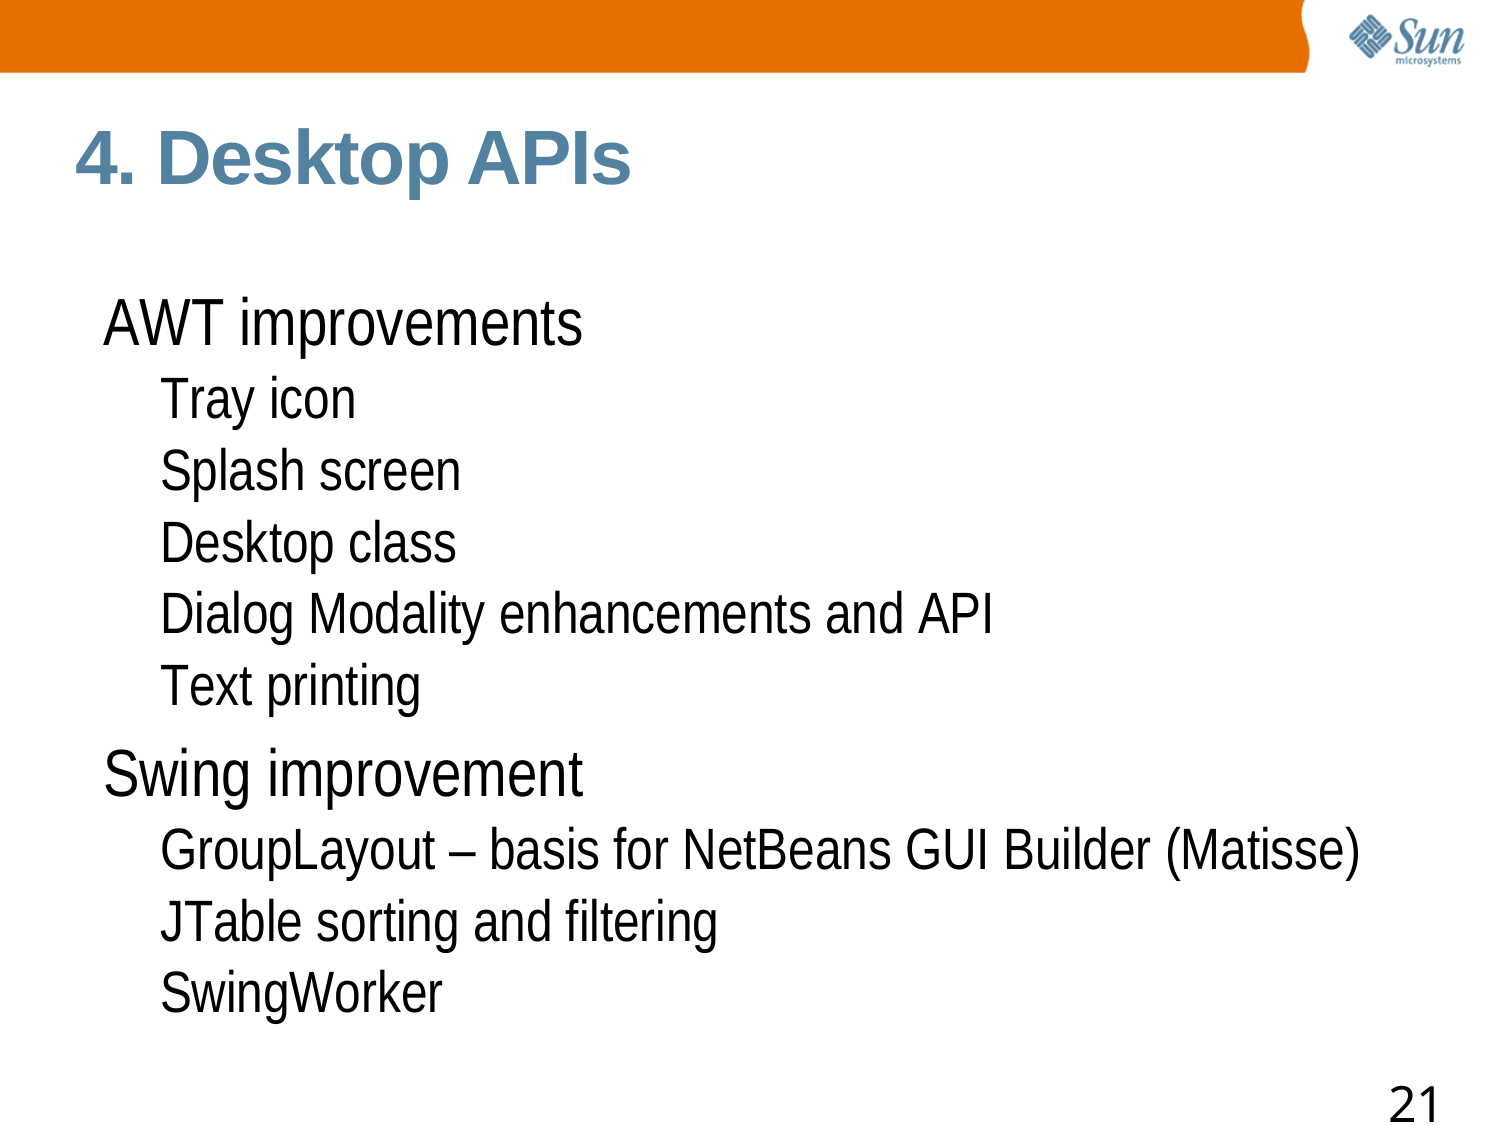

# 4. Desktop APIs
AWT improvements
Tray icon
Splash screen
Desktop class
Dialog Modality enhancements and API
Text printing
Swing improvement
GroupLayout – basis for NetBeans GUI Builder (Matisse)
JTable sorting and filtering
SwingWorker